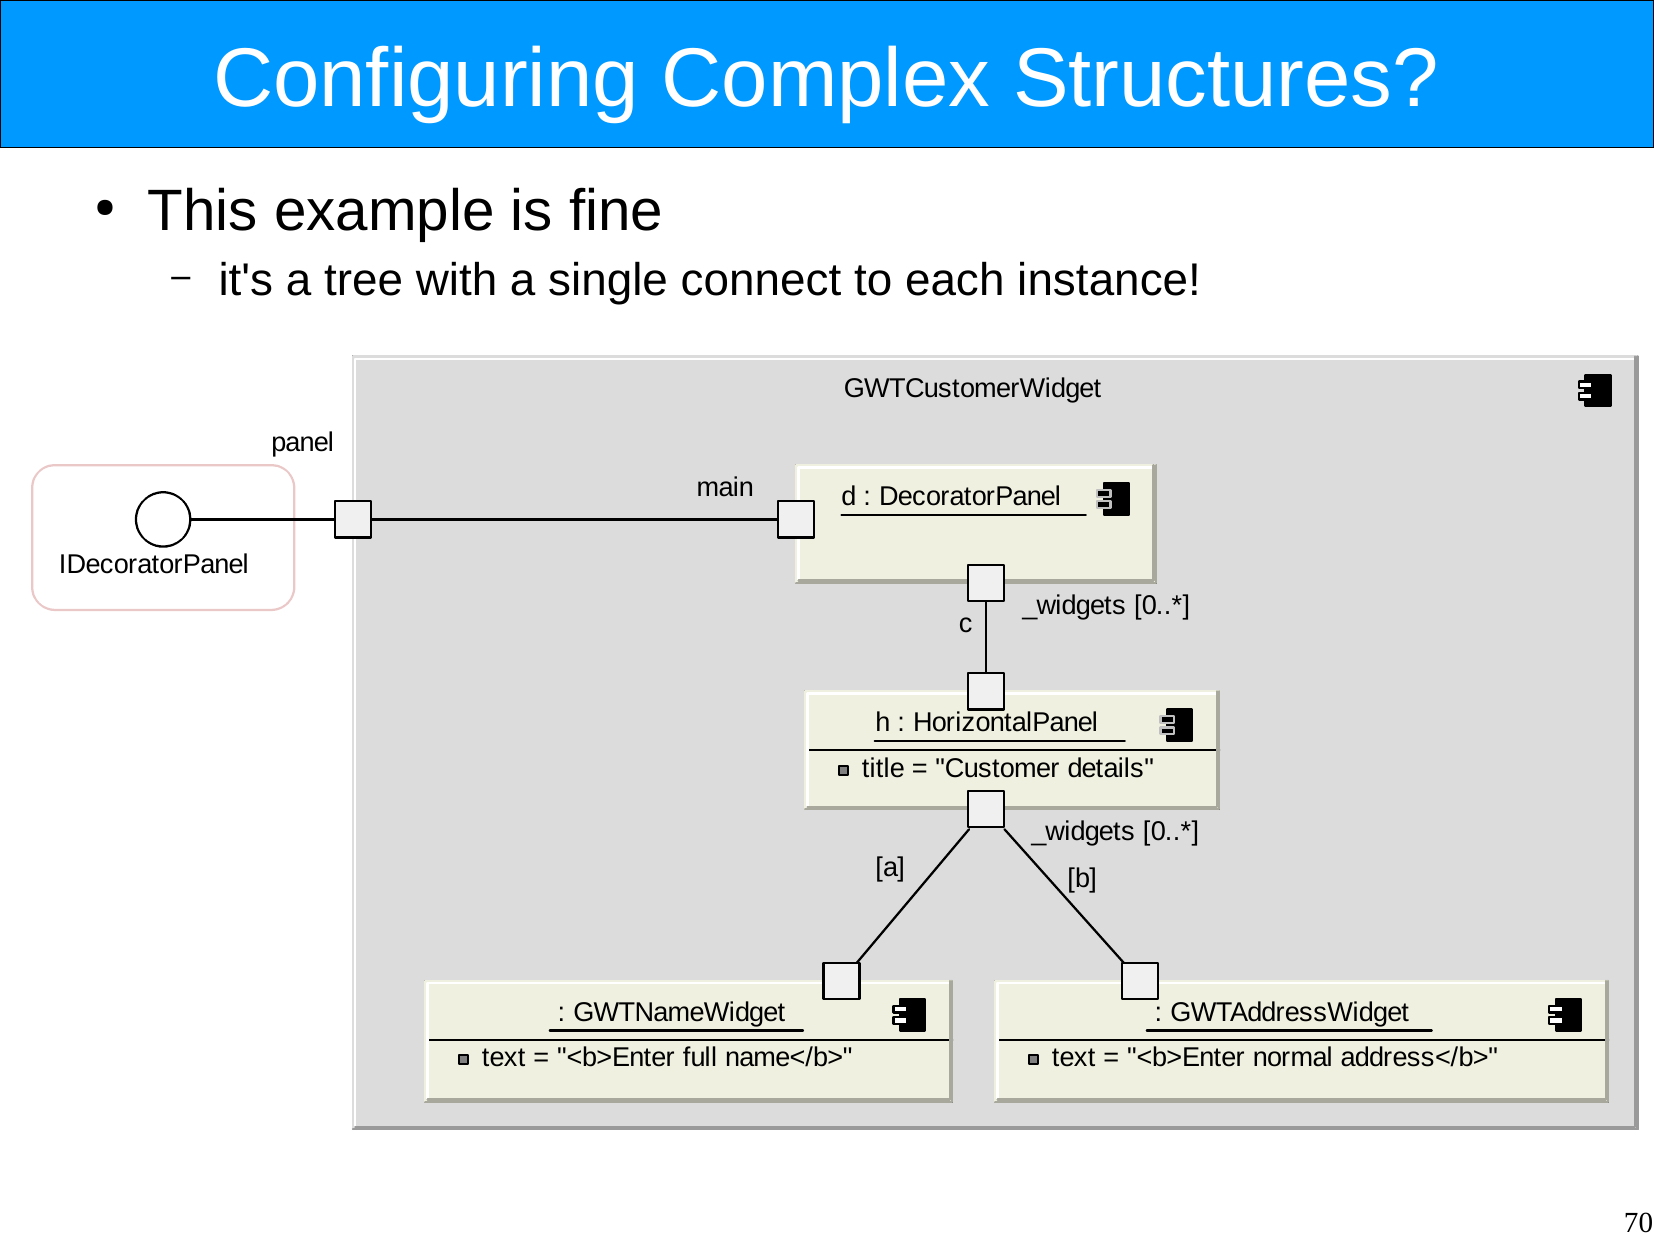

# Configuring Complex Structures?
This example is fine
it's a tree with a single connect to each instance!
70